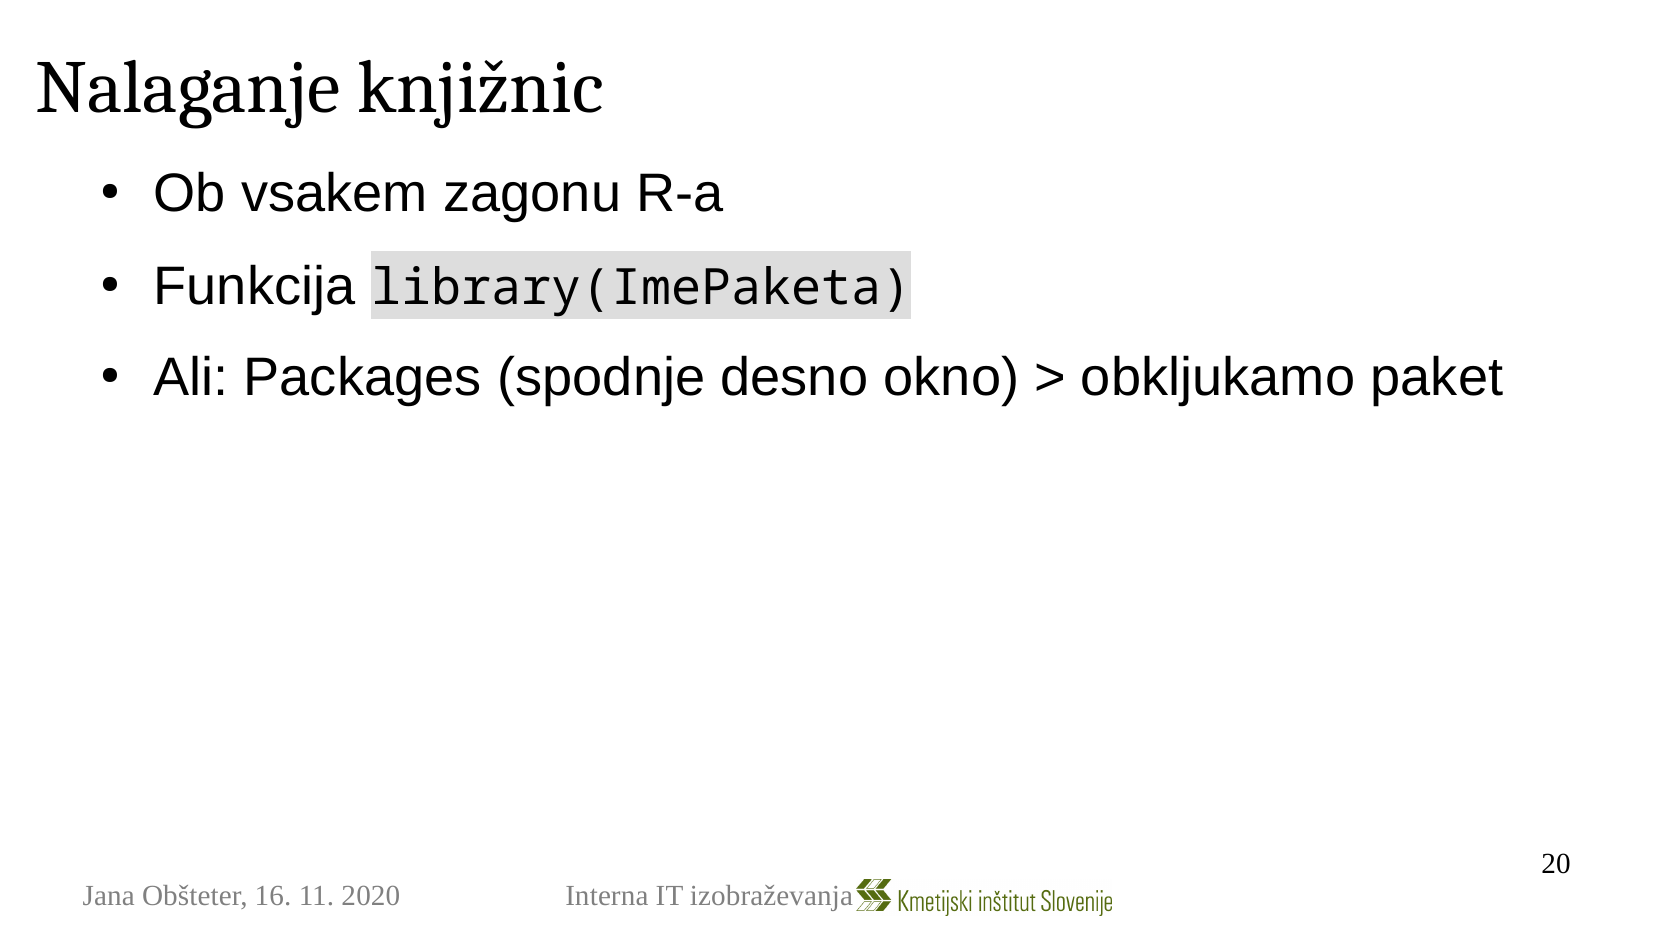

# Nalaganje knjižnic
Ob vsakem zagonu R-a
Funkcija library(ImePaketa)
Ali: Packages (spodnje desno okno) > obkljukamo paket
20